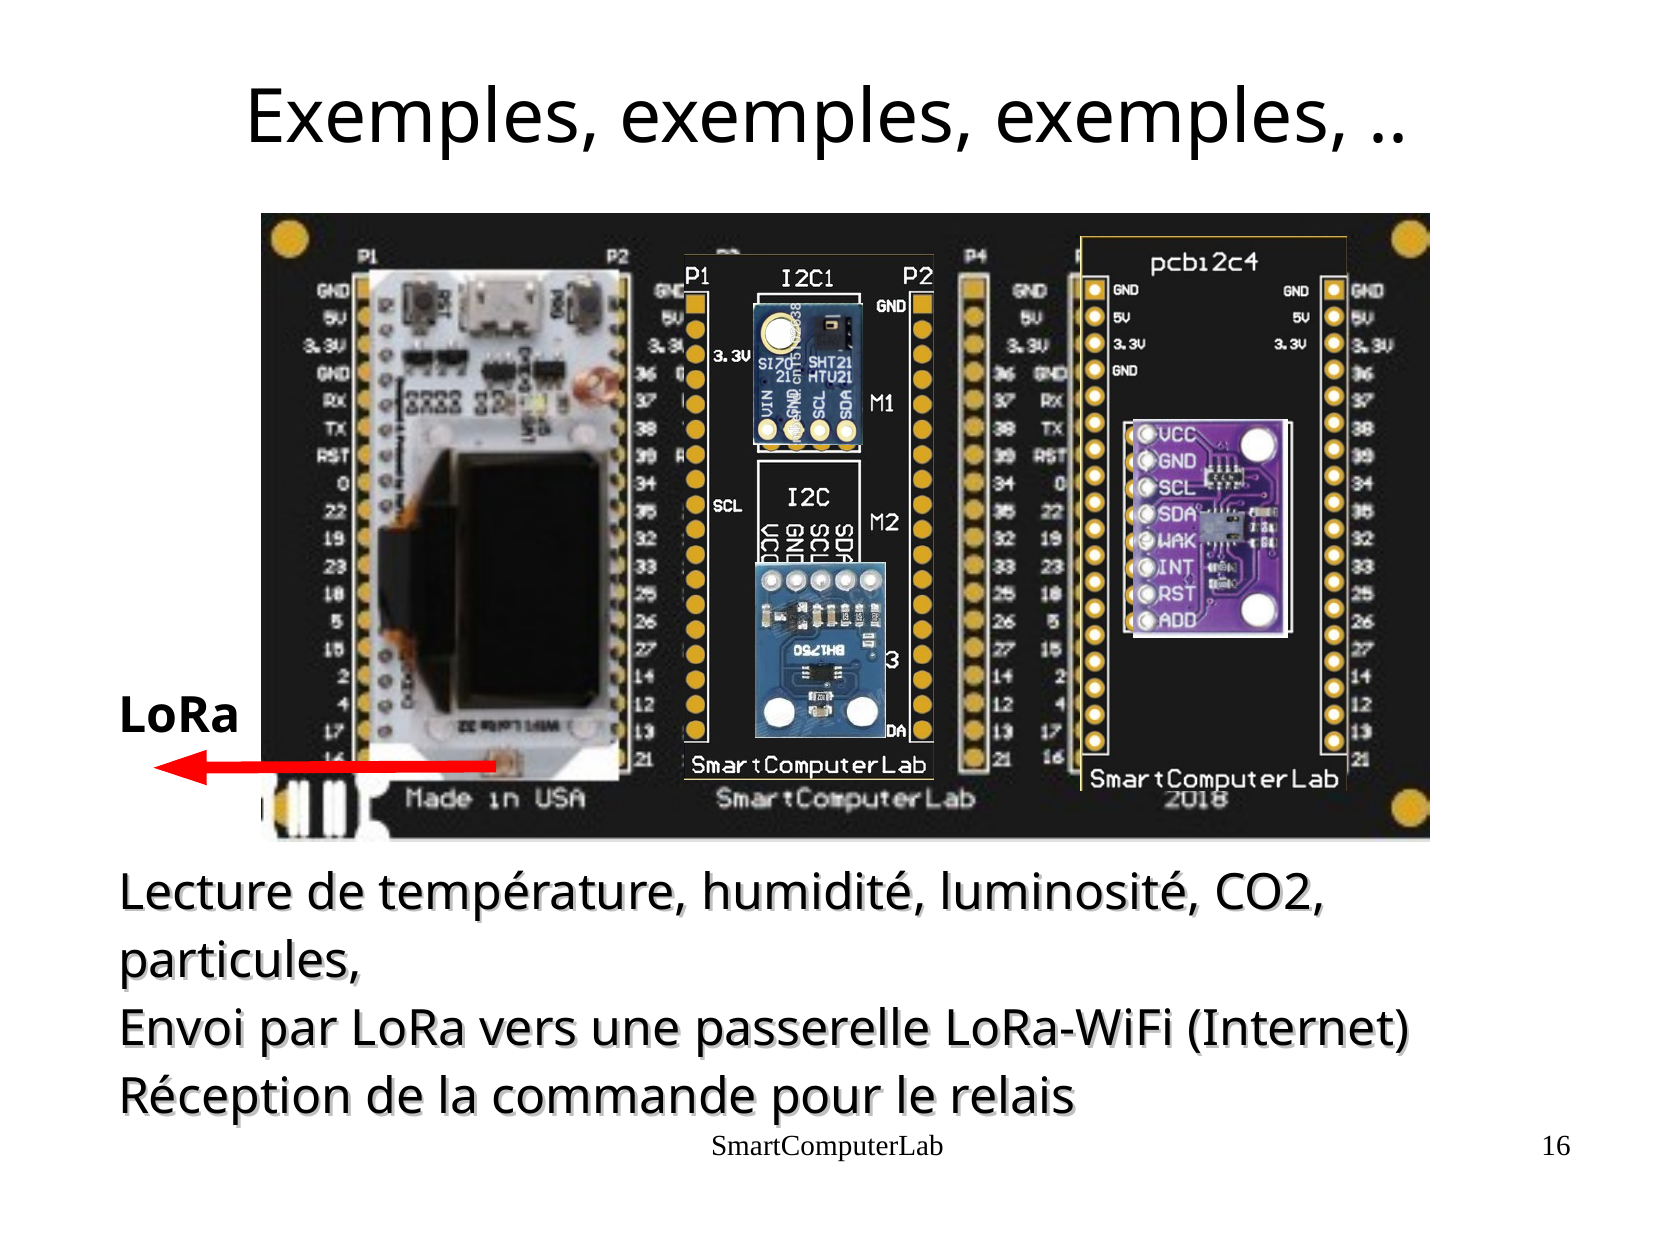

# Exemples, exemples, exemples, ..
LoRa
Lecture de température, humidité, luminosité, CO2, particules,
Envoi par LoRa vers une passerelle LoRa-WiFi (Internet)
Réception de la commande pour le relais
SmartComputerLab
16